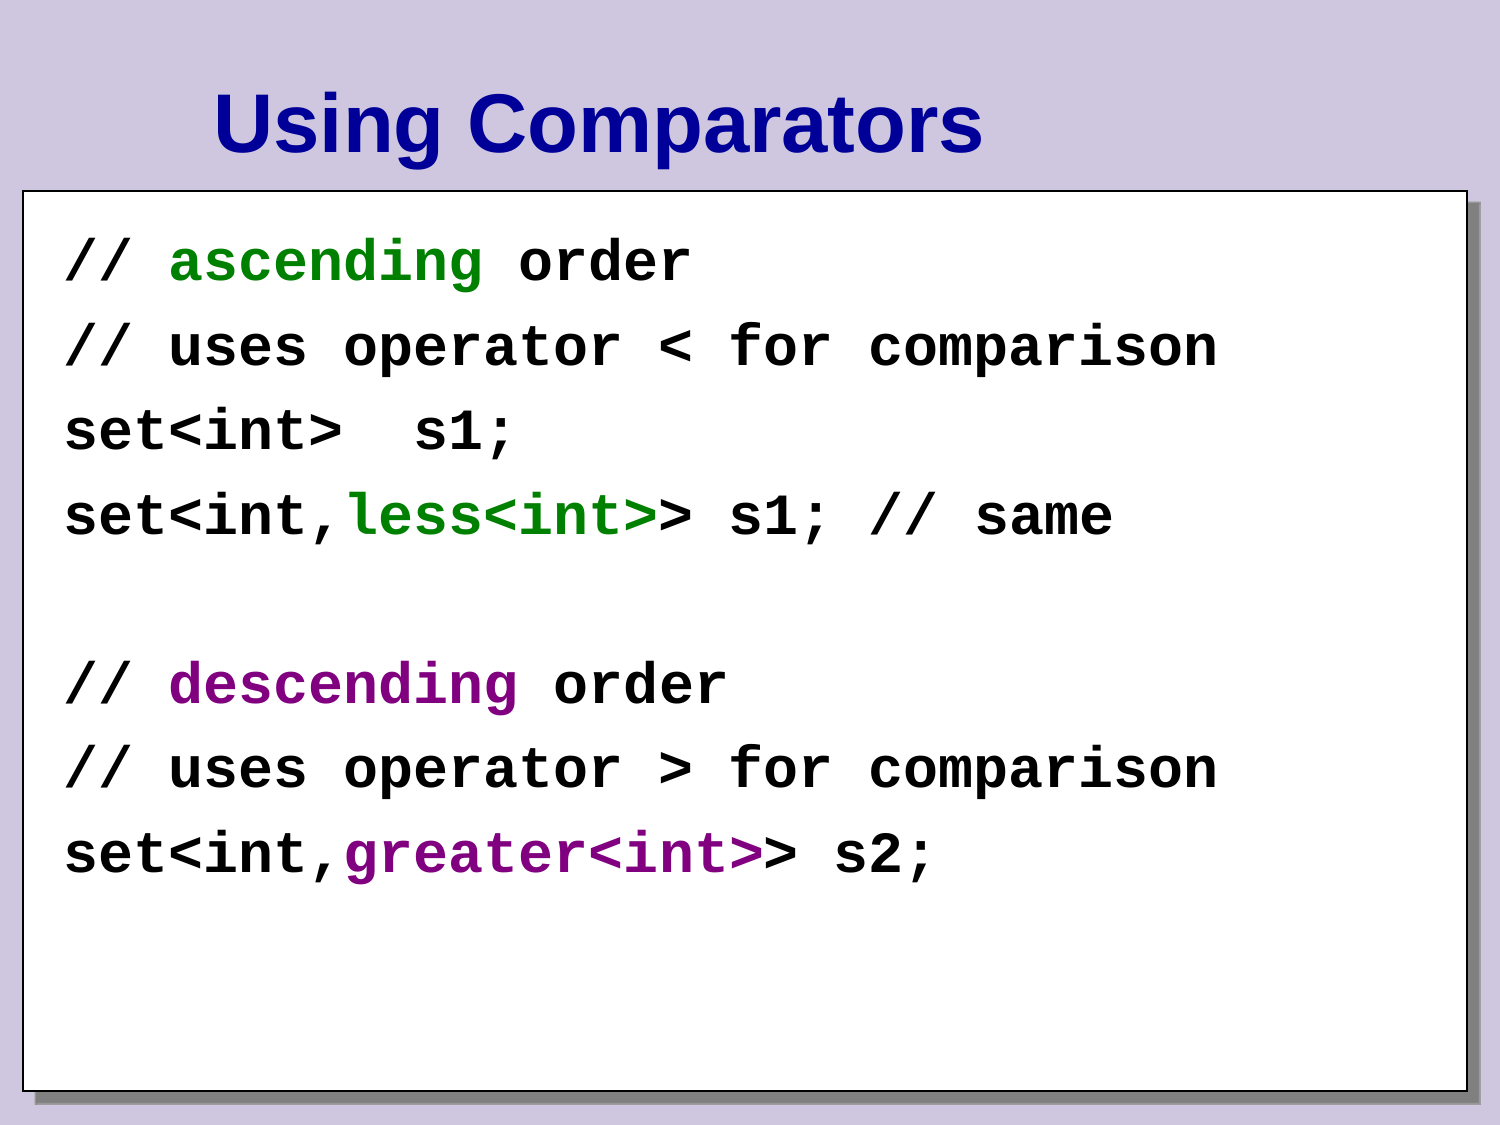

# Using Comparators
// ascending order
// uses operator < for comparison
set<int> s1;
set<int,less<int>> s1; // same
// descending order
// uses operator > for comparison
set<int,greater<int>> s2;